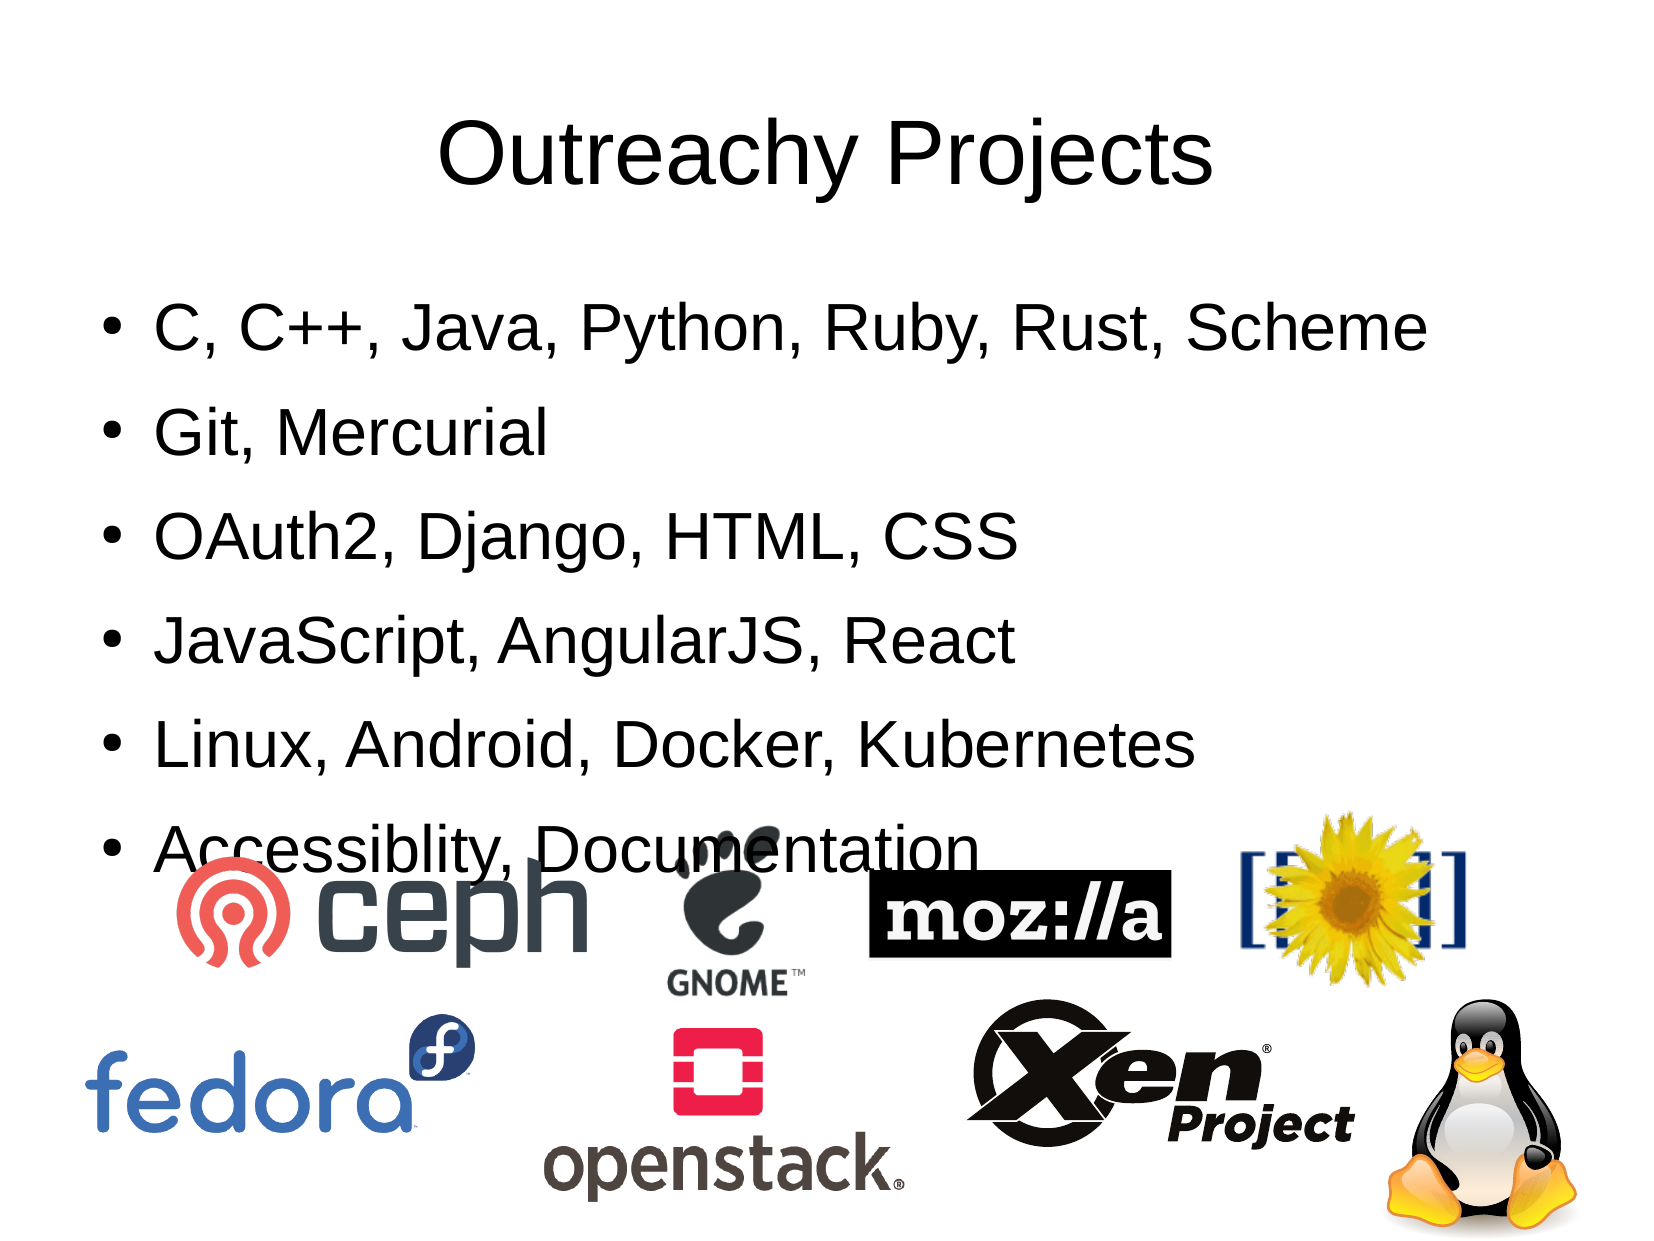

# Outreachy Projects
C, C++, Java, Python, Ruby, Rust, Scheme
Git, Mercurial
OAuth2, Django, HTML, CSS
JavaScript, AngularJS, React
Linux, Android, Docker, Kubernetes
Accessiblity, Documentation